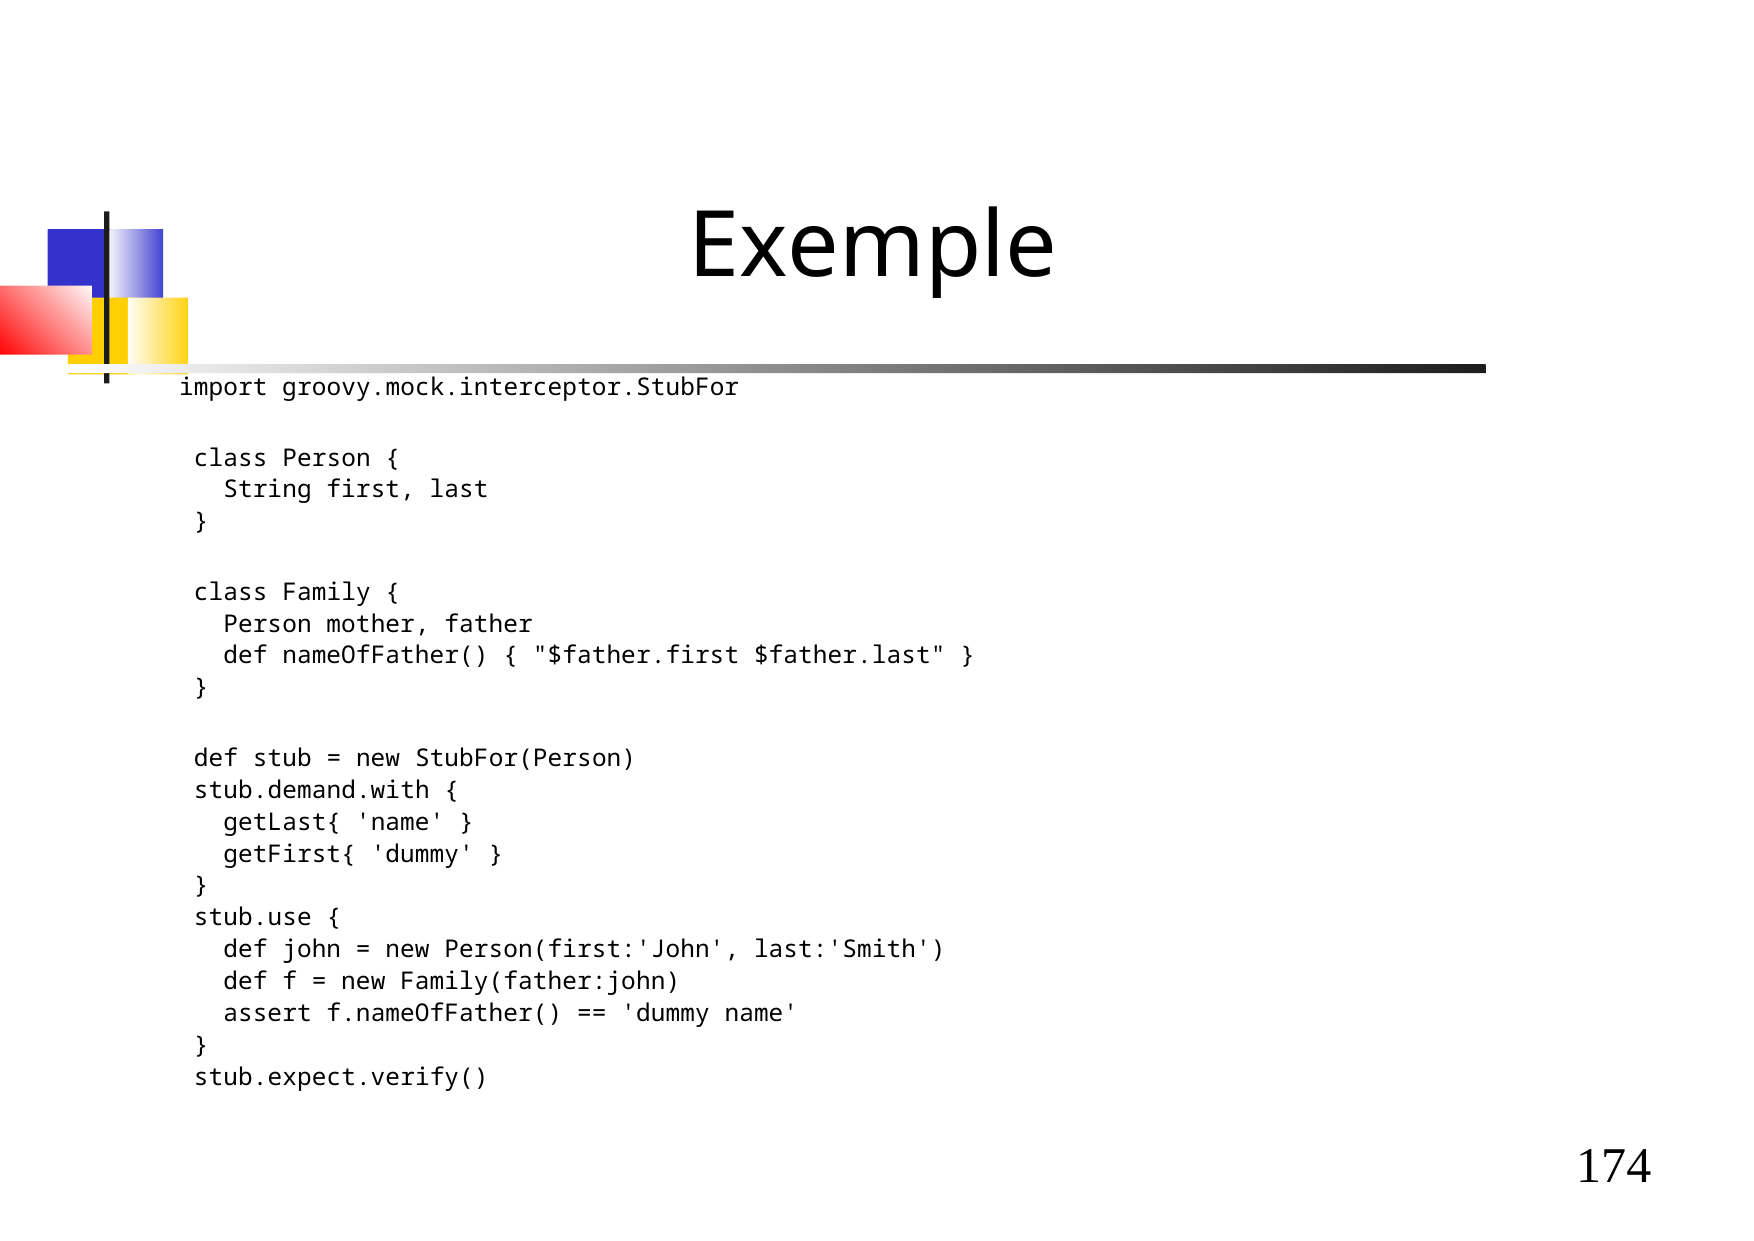

# Exemple
import groovy.mock.interceptor.StubFor
 class Person {
 String first, last
 }
 class Family {
 Person mother, father
 def nameOfFather() { "$father.first $father.last" }
 }
 def stub = new StubFor(Person)
 stub.demand.with {
 getLast{ 'name' }
 getFirst{ 'dummy' }
 }
 stub.use {
 def john = new Person(first:'John', last:'Smith')
 def f = new Family(father:john)
 assert f.nameOfFather() == 'dummy name'
 }
 stub.expect.verify()